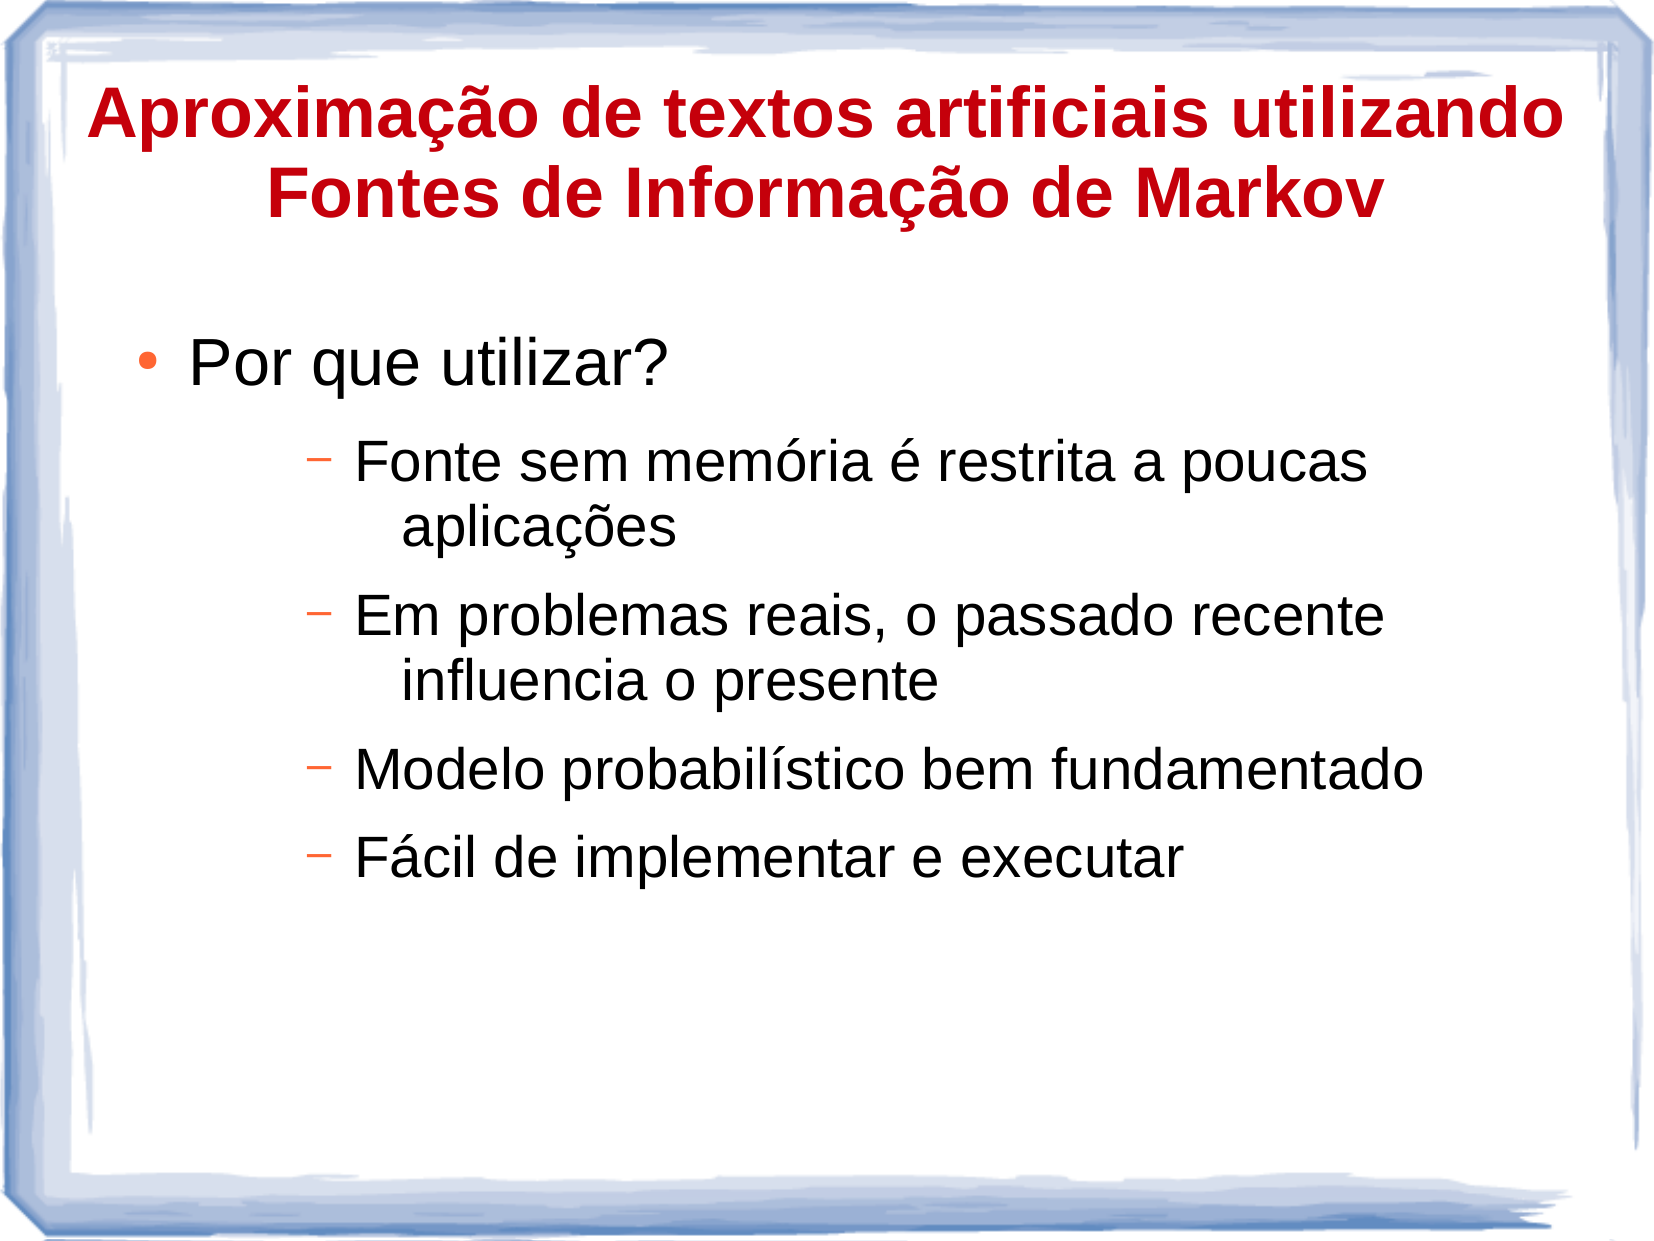

# Aproximação de textos artificiais utilizando Fontes de Informação de Markov
Por que utilizar?
Fonte sem memória é restrita a poucas aplicações
Em problemas reais, o passado recente influencia o presente
Modelo probabilístico bem fundamentado
Fácil de implementar e executar